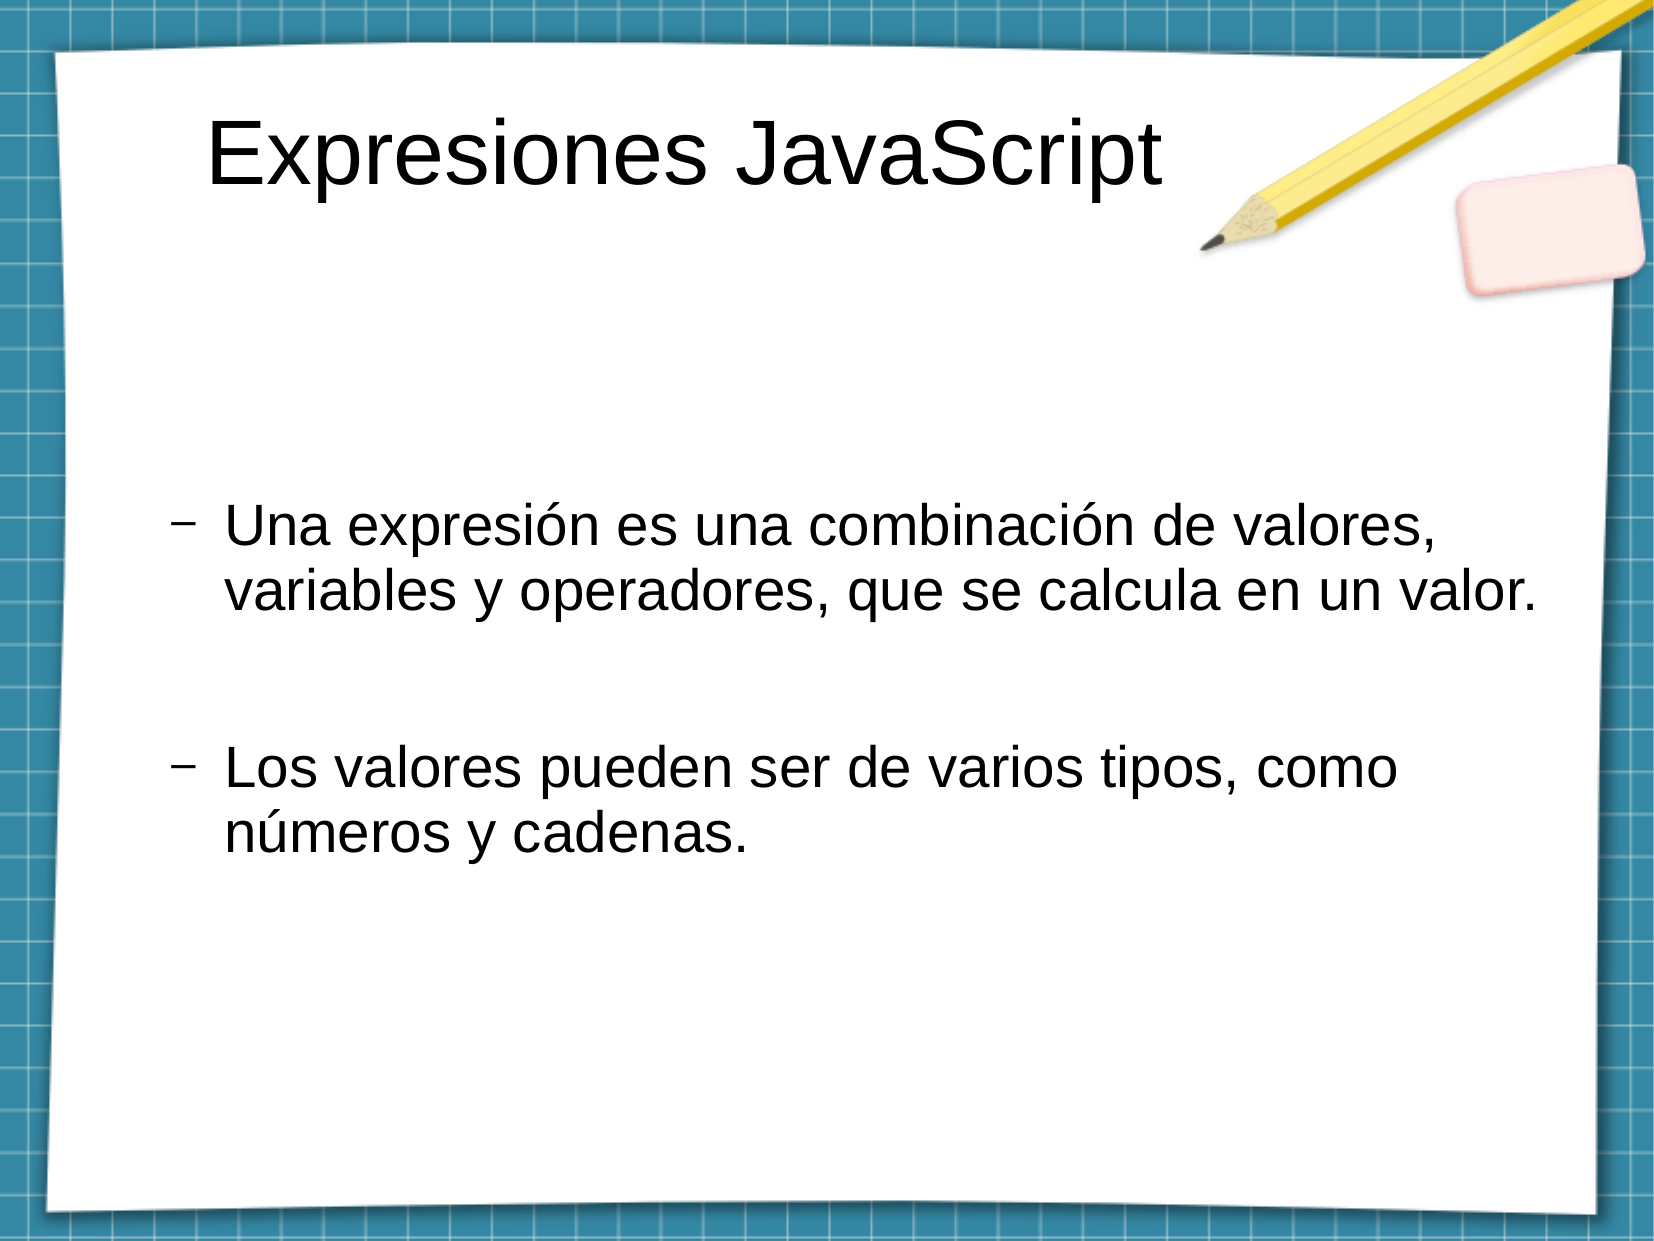

# Expresiones JavaScript
Una expresión es una combinación de valores, variables y operadores, que se calcula en un valor.
Los valores pueden ser de varios tipos, como números y cadenas.